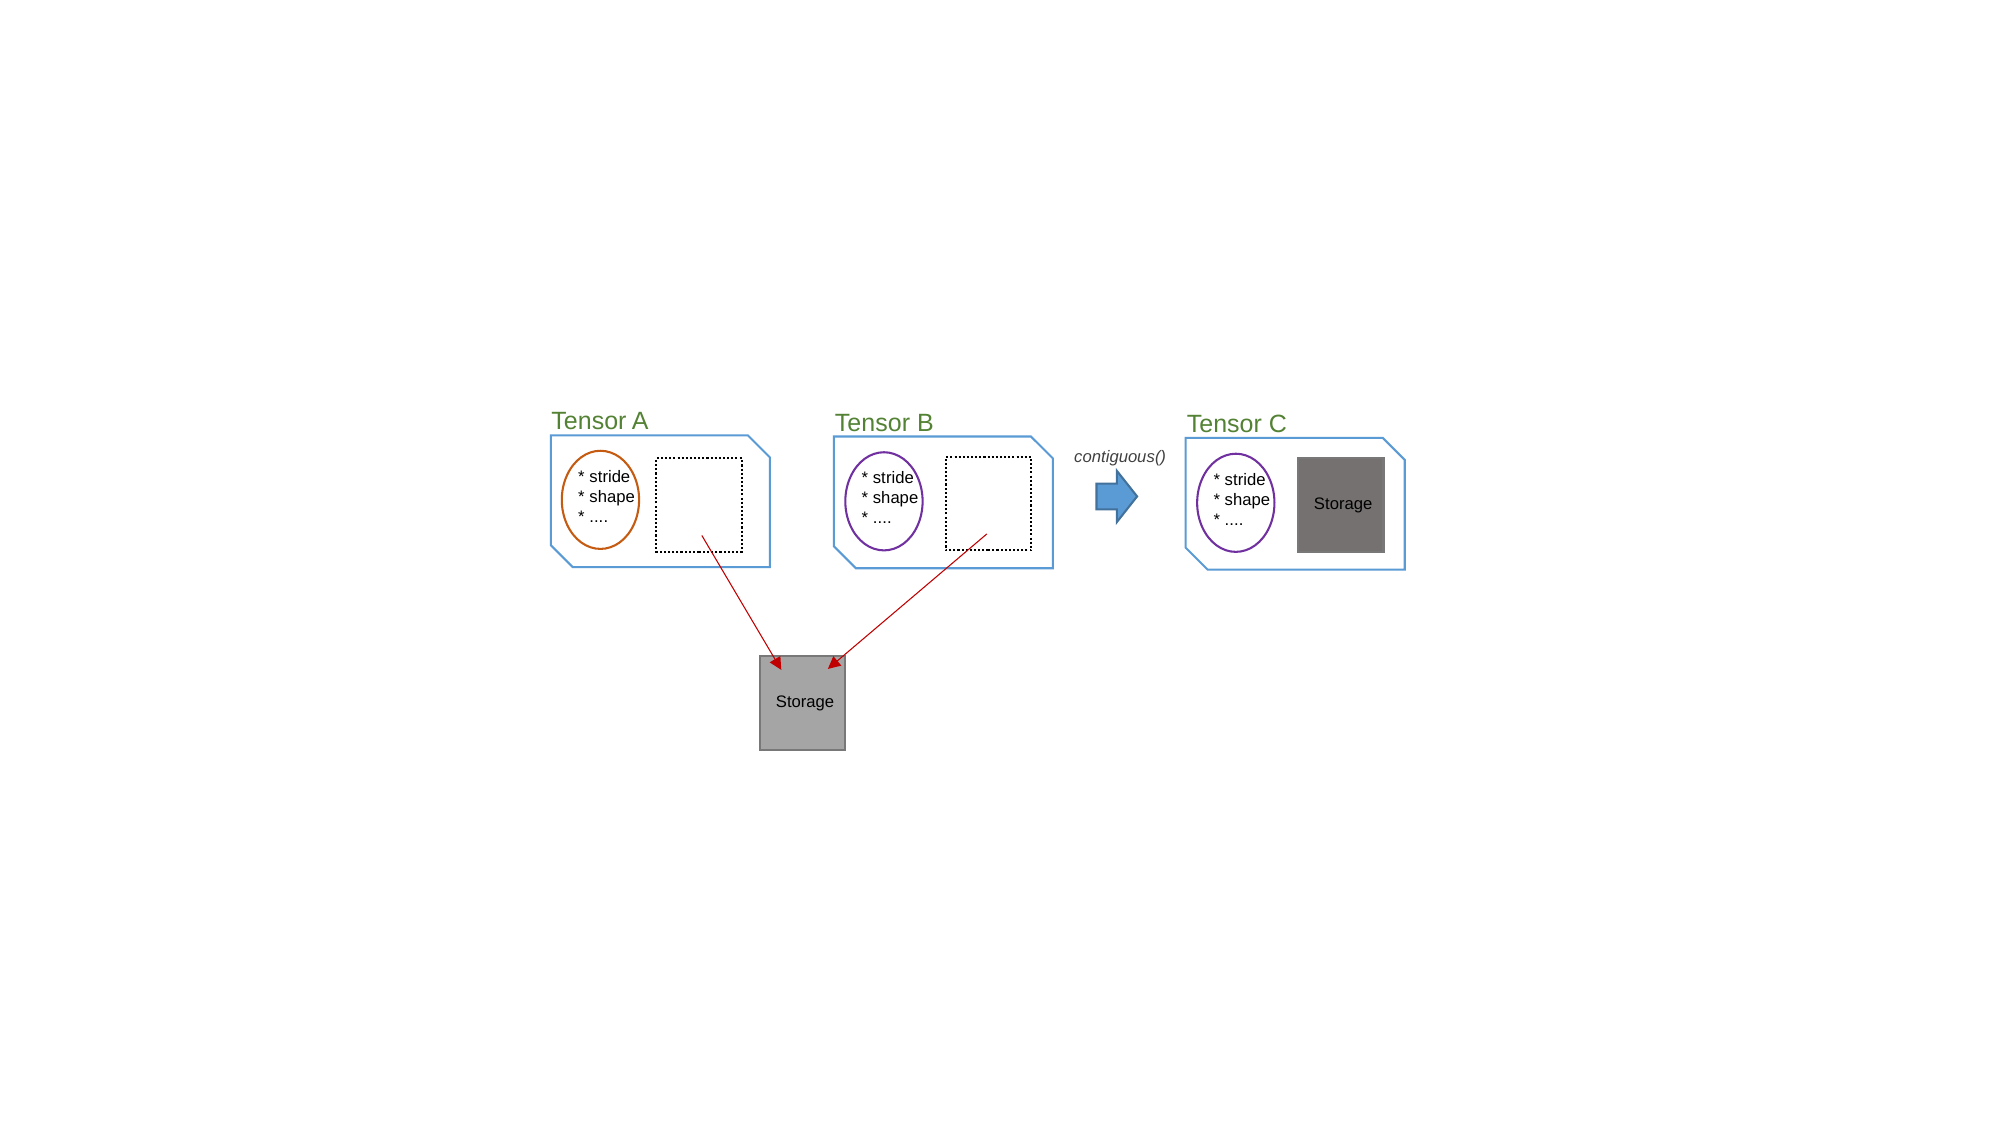

Tensor A
Tensor B
Tensor C
contiguous()
* stride
* shape
* ....
* stride
* shape
* ....
* stride
* shape
* ....
Storage
Storage